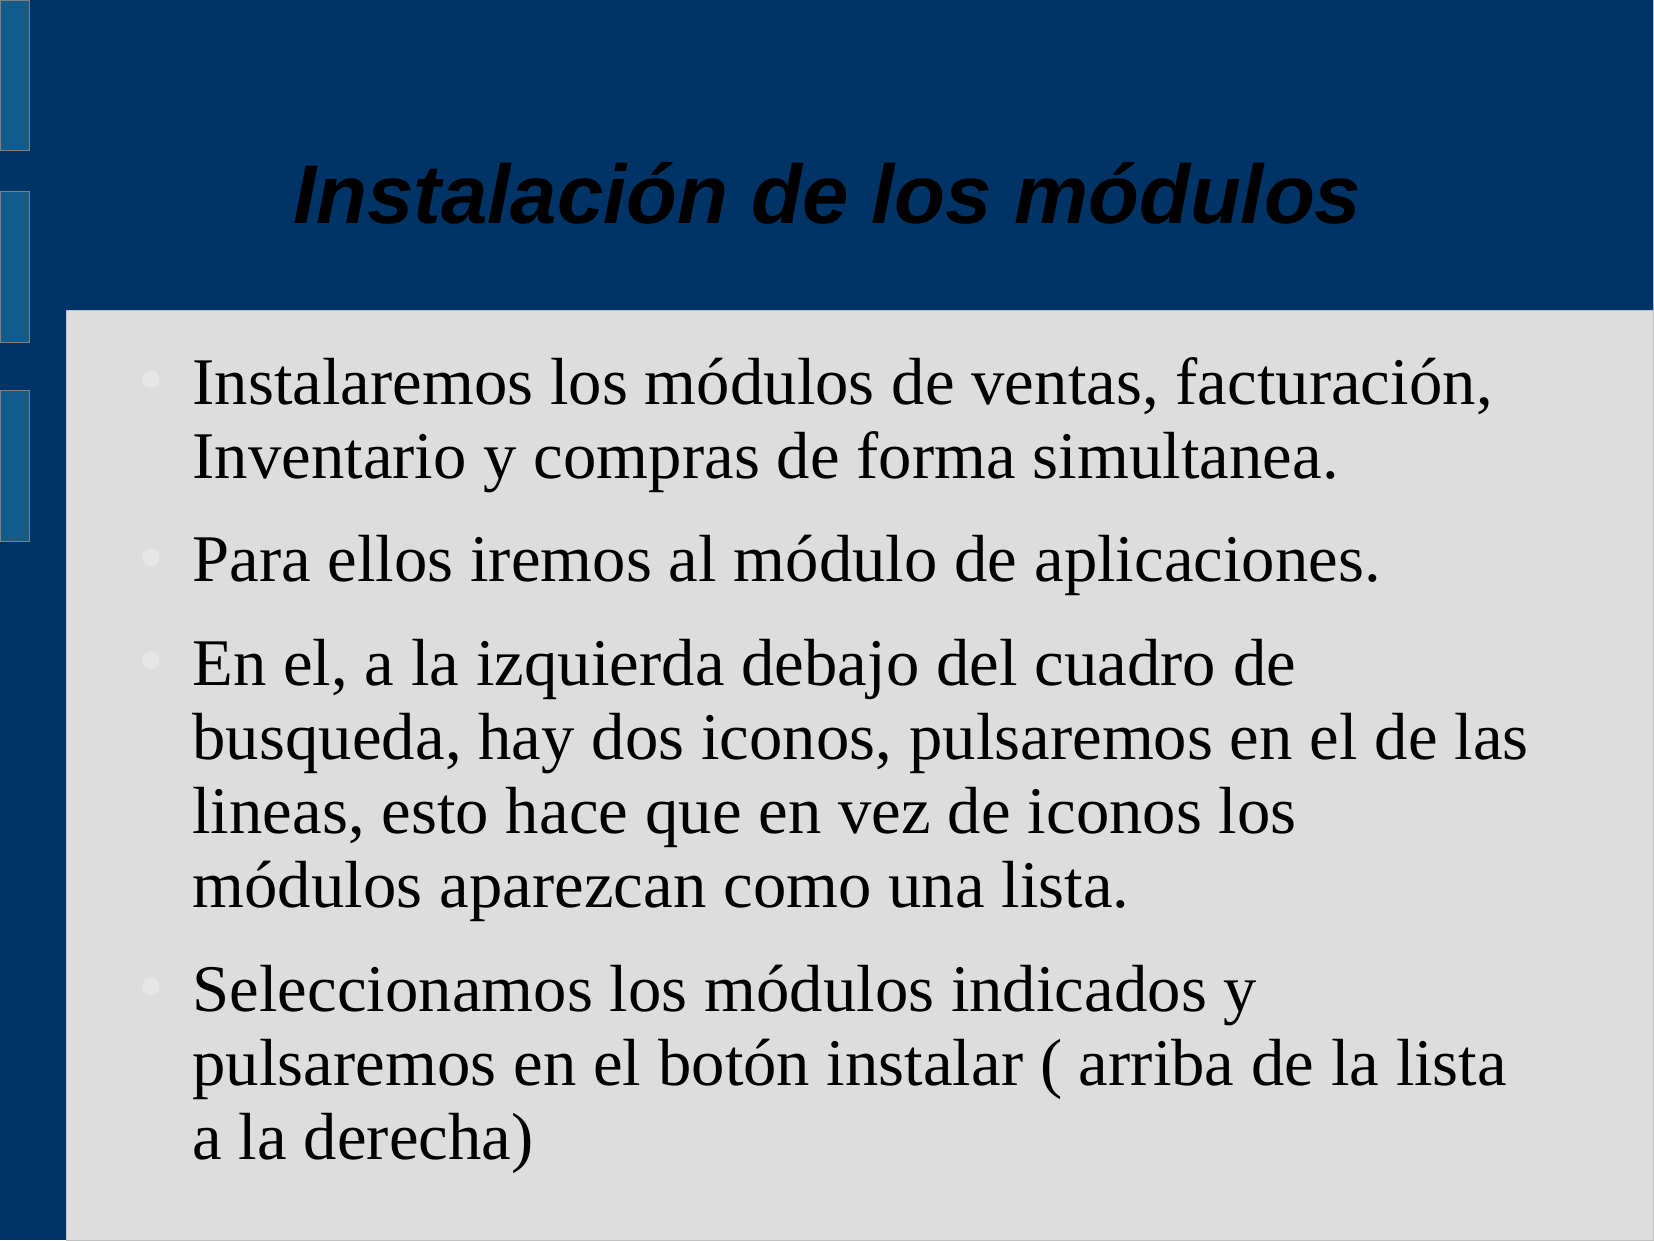

# Instalación de los módulos
Instalaremos los módulos de ventas, facturación, Inventario y compras de forma simultanea.
Para ellos iremos al módulo de aplicaciones.
En el, a la izquierda debajo del cuadro de busqueda, hay dos iconos, pulsaremos en el de las lineas, esto hace que en vez de iconos los módulos aparezcan como una lista.
Seleccionamos los módulos indicados y pulsaremos en el botón instalar ( arriba de la lista a la derecha)